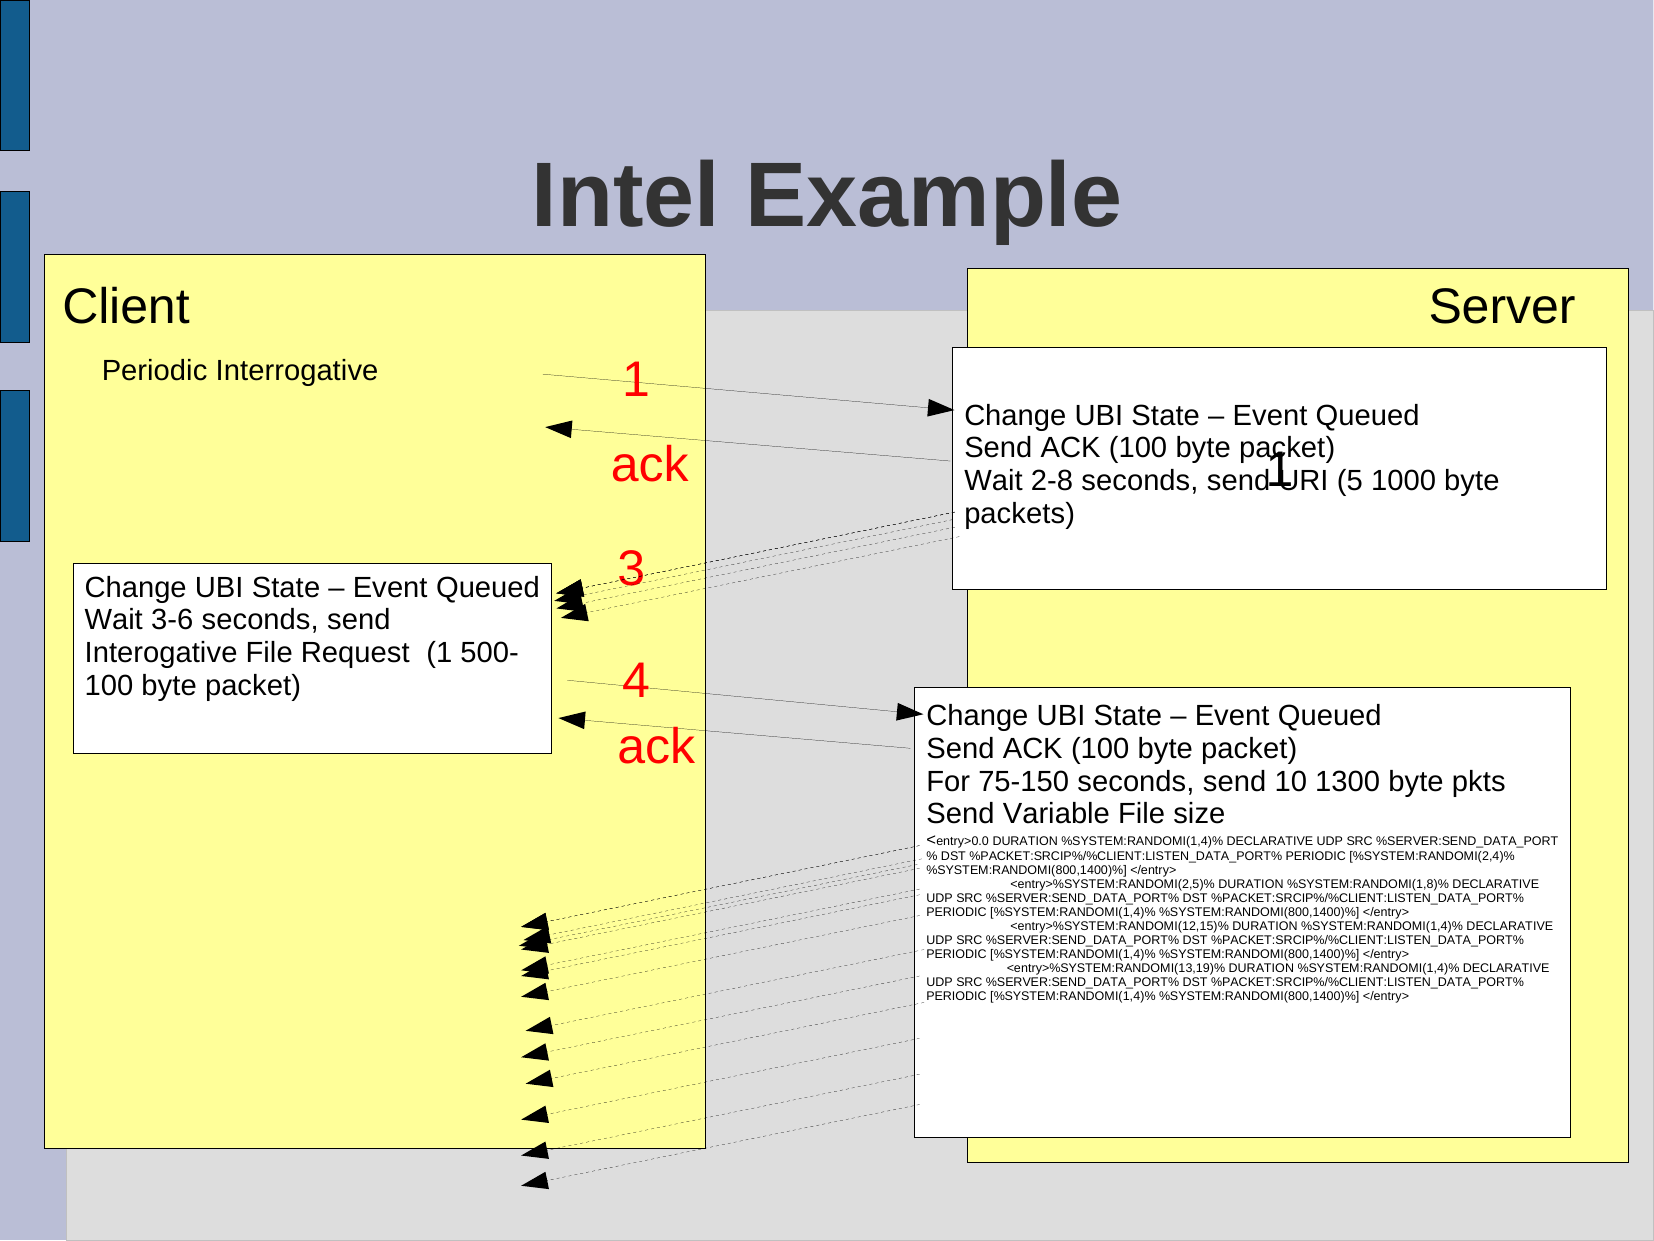

# Intel Example
Client
Server
1
1
Periodic Interrogative
Change UBI State – Event Queued
Send ACK (100 byte packet)
Wait 2-8 seconds, send URI (5 1000 byte packets)
ack
3
Change UBI State – Event Queued
Wait 3-6 seconds, send Interogative File Request (1 500-100 byte packet)
4
Change UBI State – Event Queued
Send ACK (100 byte packet)
For 75-150 seconds, send 10 1300 byte pkts
Send Variable File size
<entry>0.0 DURATION %SYSTEM:RANDOMI(1,4)% DECLARATIVE UDP SRC %SERVER:SEND_DATA_PORT% DST %PACKET:SRCIP%/%CLIENT:LISTEN_DATA_PORT% PERIODIC [%SYSTEM:RANDOMI(2,4)% %SYSTEM:RANDOMI(800,1400)%] </entry>
 <entry>%SYSTEM:RANDOMI(2,5)% DURATION %SYSTEM:RANDOMI(1,8)% DECLARATIVE UDP SRC %SERVER:SEND_DATA_PORT% DST %PACKET:SRCIP%/%CLIENT:LISTEN_DATA_PORT% PERIODIC [%SYSTEM:RANDOMI(1,4)% %SYSTEM:RANDOMI(800,1400)%] </entry>
 <entry>%SYSTEM:RANDOMI(12,15)% DURATION %SYSTEM:RANDOMI(1,4)% DECLARATIVE UDP SRC %SERVER:SEND_DATA_PORT% DST %PACKET:SRCIP%/%CLIENT:LISTEN_DATA_PORT% PERIODIC [%SYSTEM:RANDOMI(1,4)% %SYSTEM:RANDOMI(800,1400)%] </entry>
 <entry>%SYSTEM:RANDOMI(13,19)% DURATION %SYSTEM:RANDOMI(1,4)% DECLARATIVE UDP SRC %SERVER:SEND_DATA_PORT% DST %PACKET:SRCIP%/%CLIENT:LISTEN_DATA_PORT% PERIODIC [%SYSTEM:RANDOMI(1,4)% %SYSTEM:RANDOMI(800,1400)%] </entry>
ack